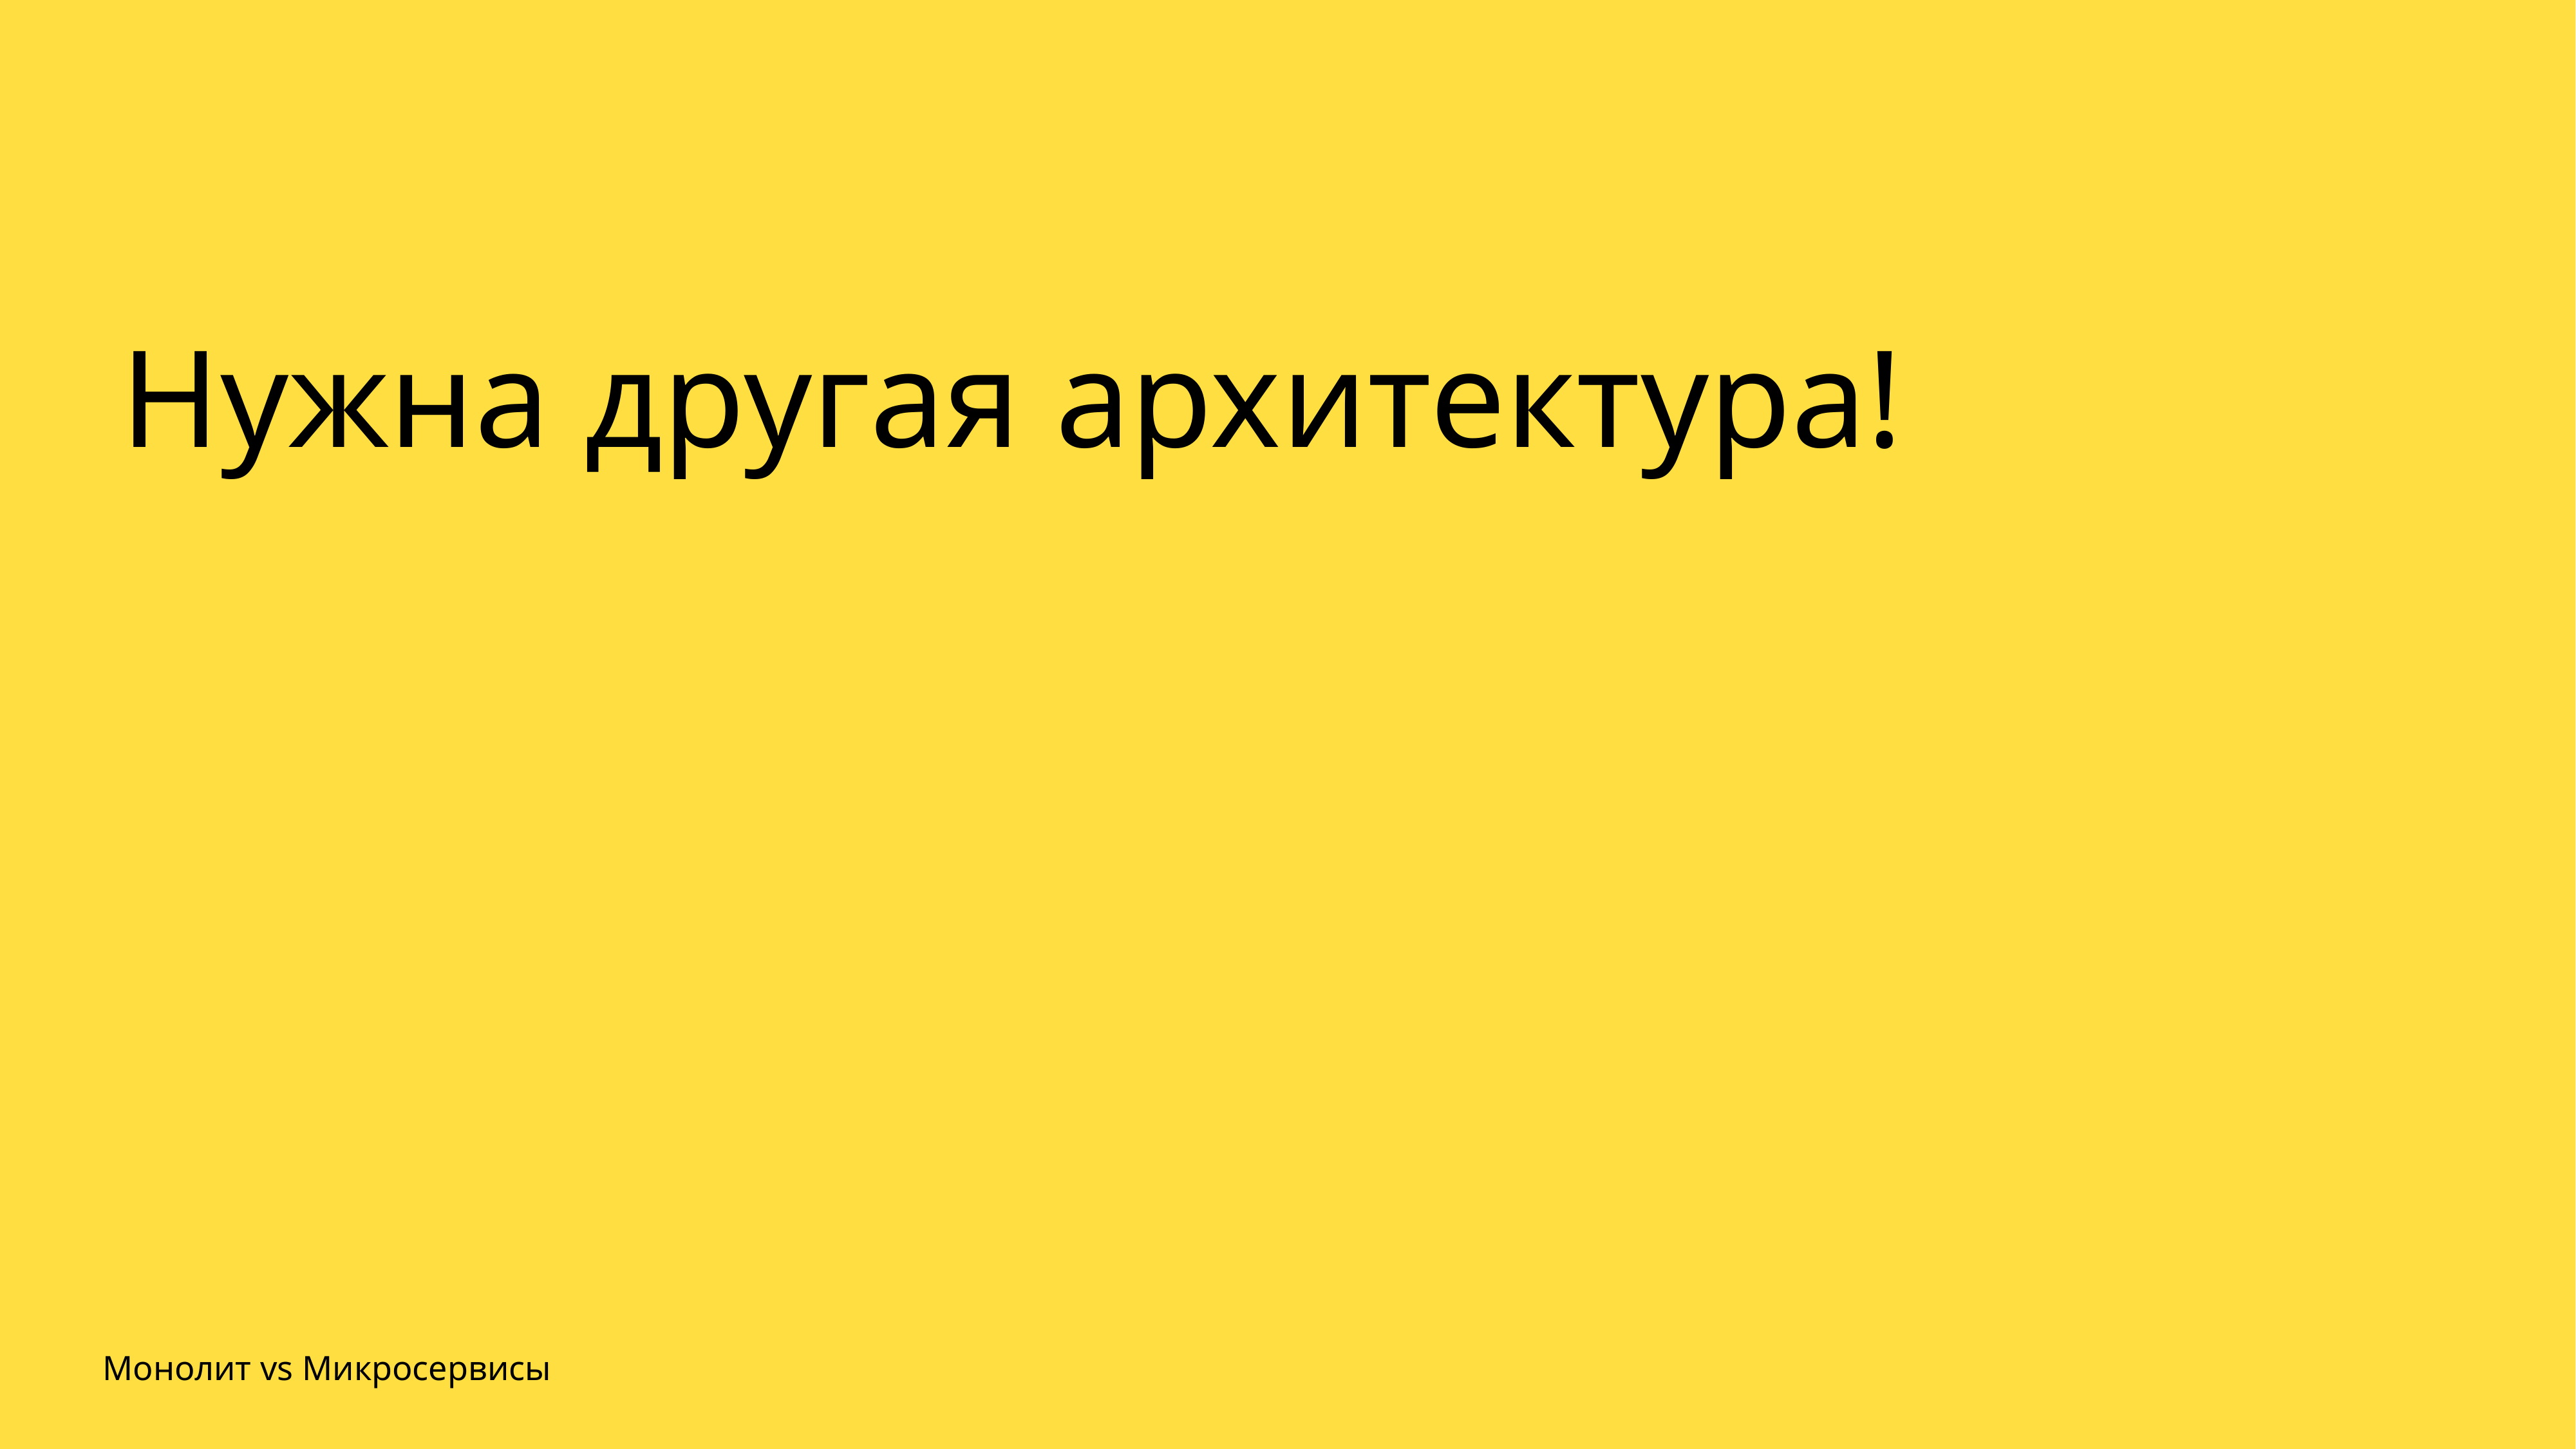

# Нужна другая архитектура!
Монолит vs Микросервисы